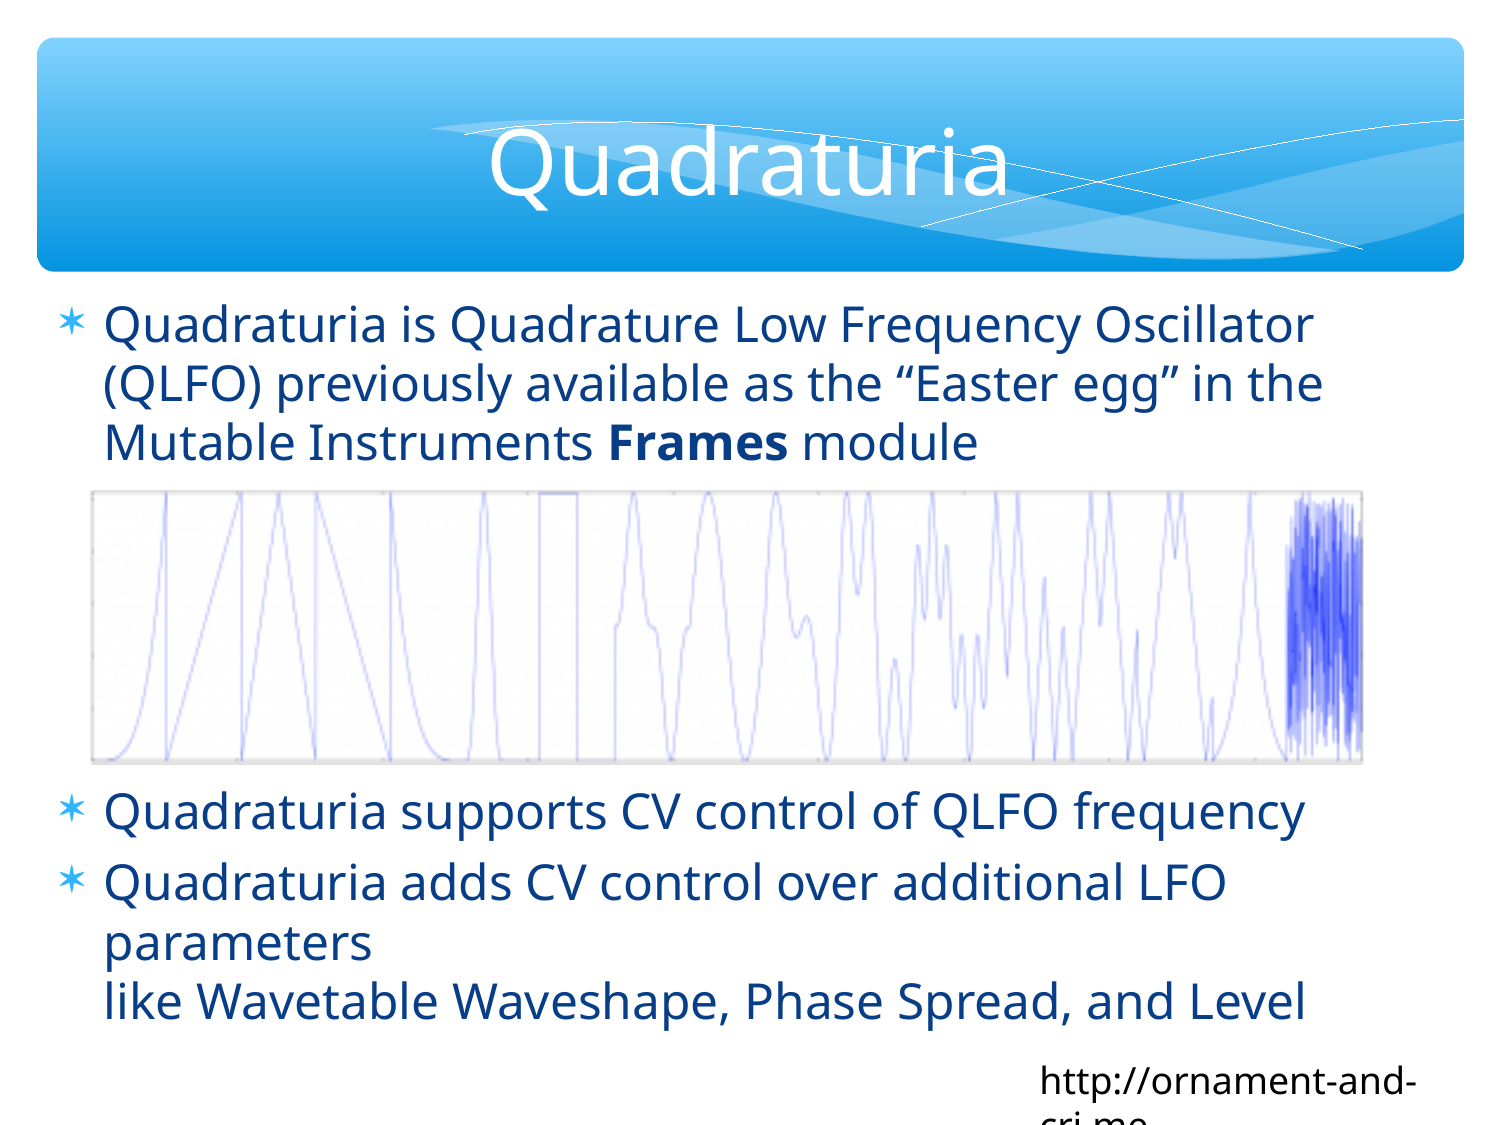

# Quadraturia
Quadraturia is Quadrature Low Frequency Oscillator (QLFO) previously available as the “Easter egg” in the Mutable Instruments Frames module
Quadraturia supports CV control of QLFO frequency
Quadraturia adds CV control over additional LFO parameters
like Wavetable Waveshape, Phase Spread, and Level
http://ornament-and-cri.me